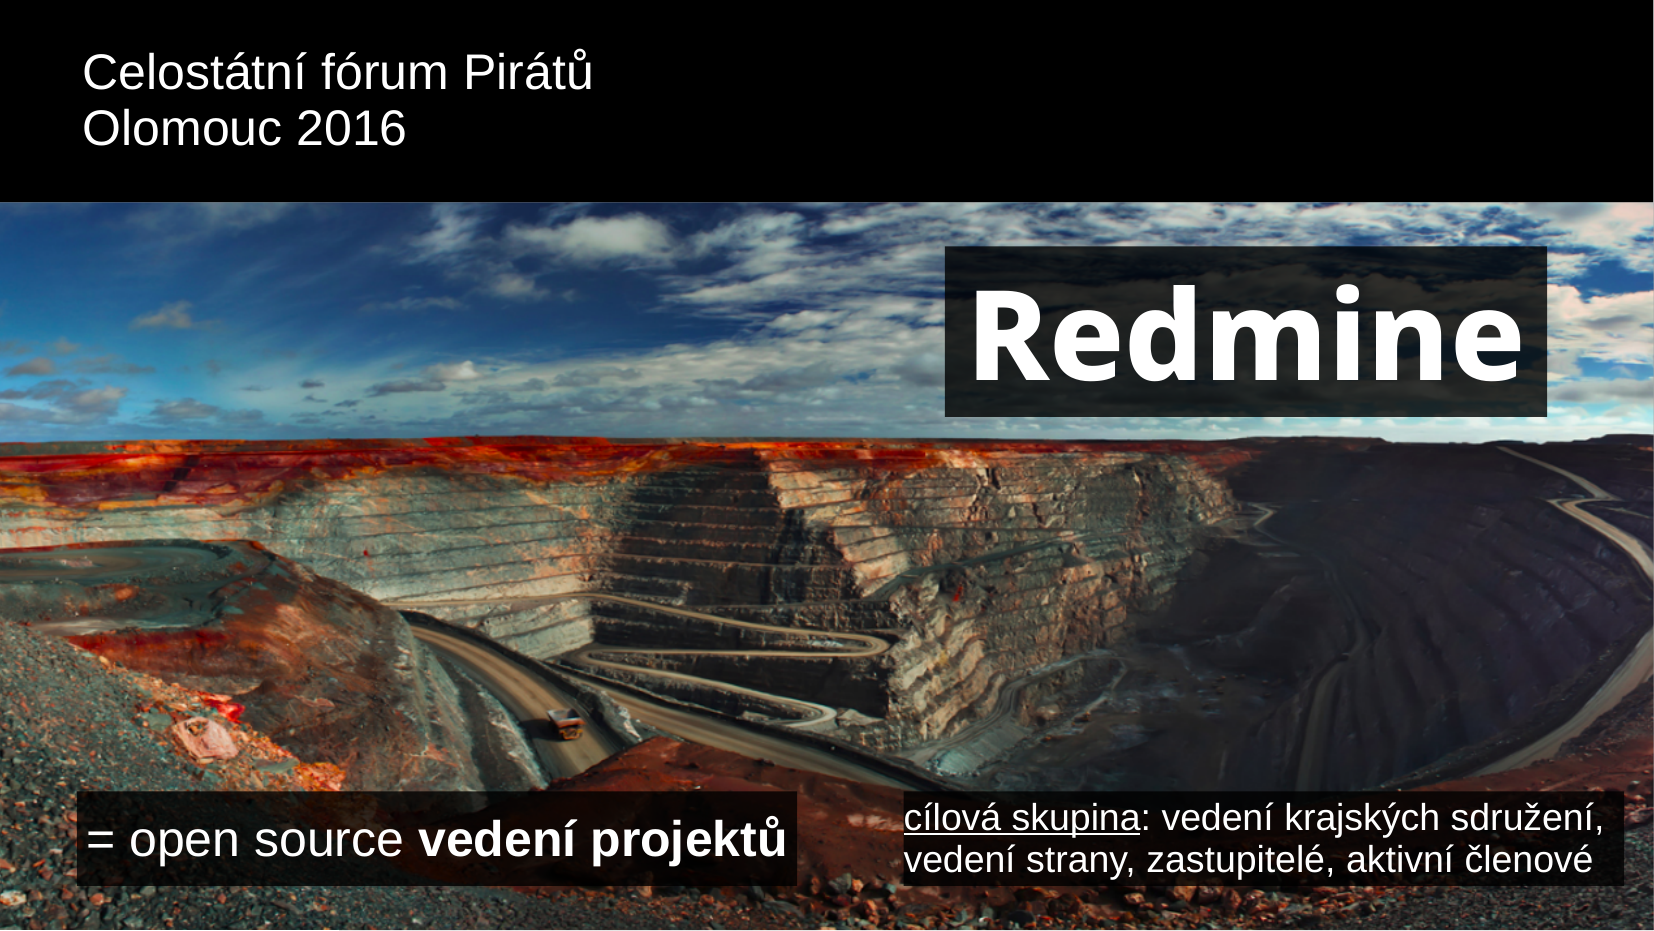

Celostátní fórum Pirátů
Olomouc 2016
# Redmine
= open source vedení projektů
cílová skupina: vedení krajských sdružení, vedení strany, zastupitelé, aktivní členové